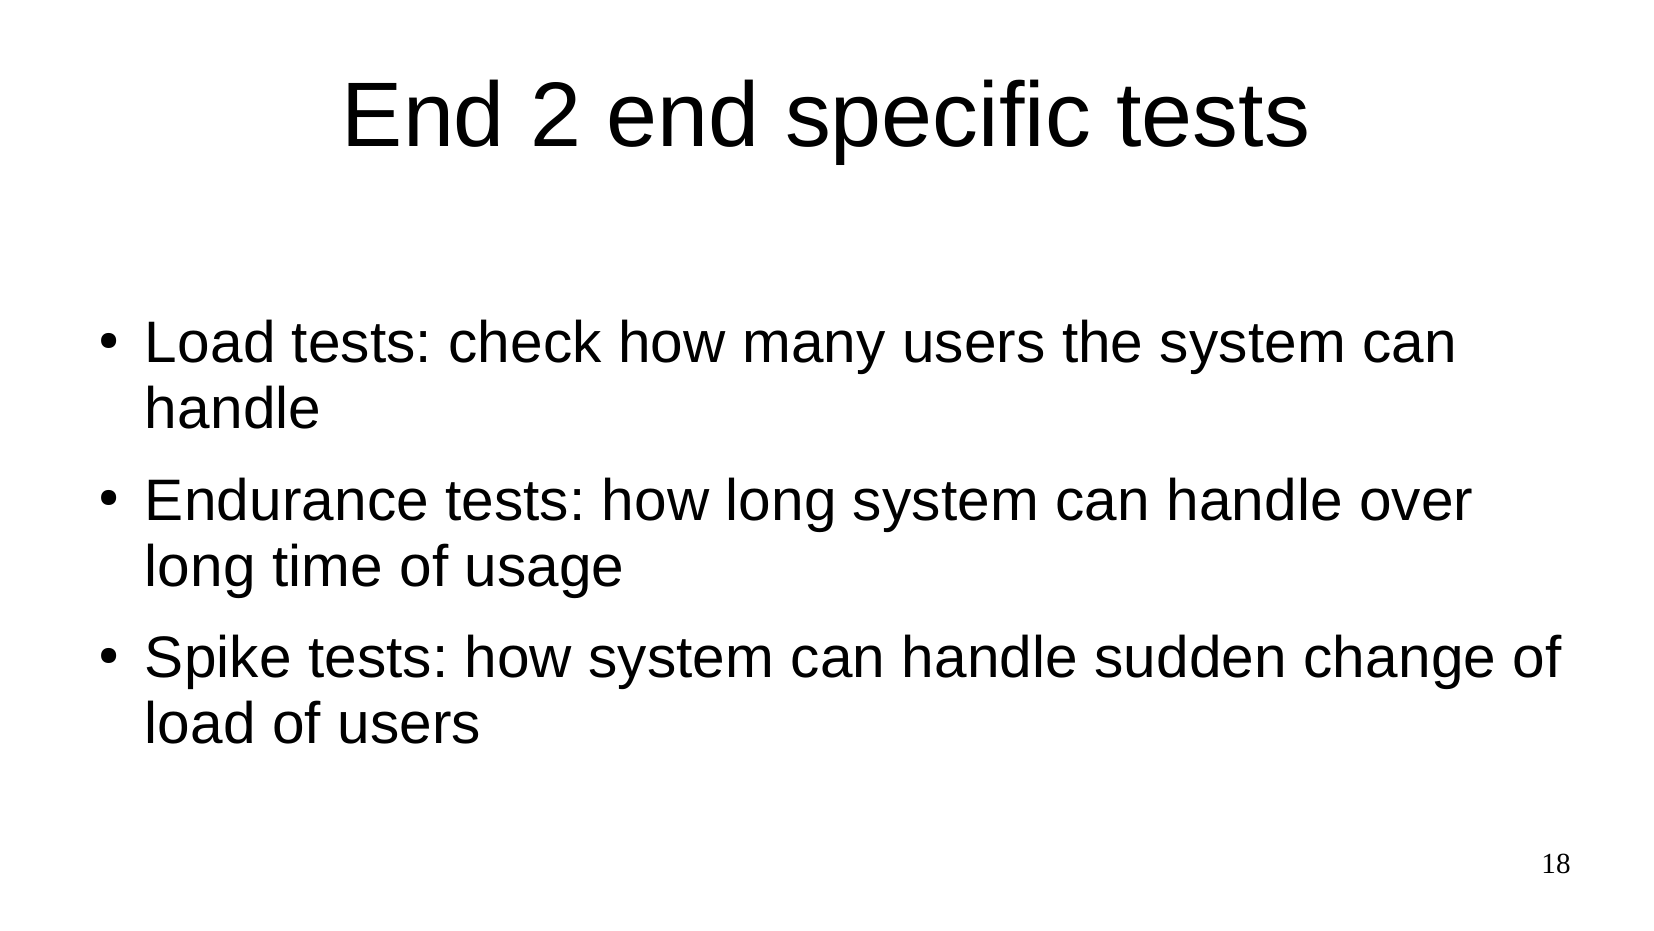

# End 2 end specific tests
Load tests: check how many users the system can handle
Endurance tests: how long system can handle over long time of usage
Spike tests: how system can handle sudden change of load of users
18